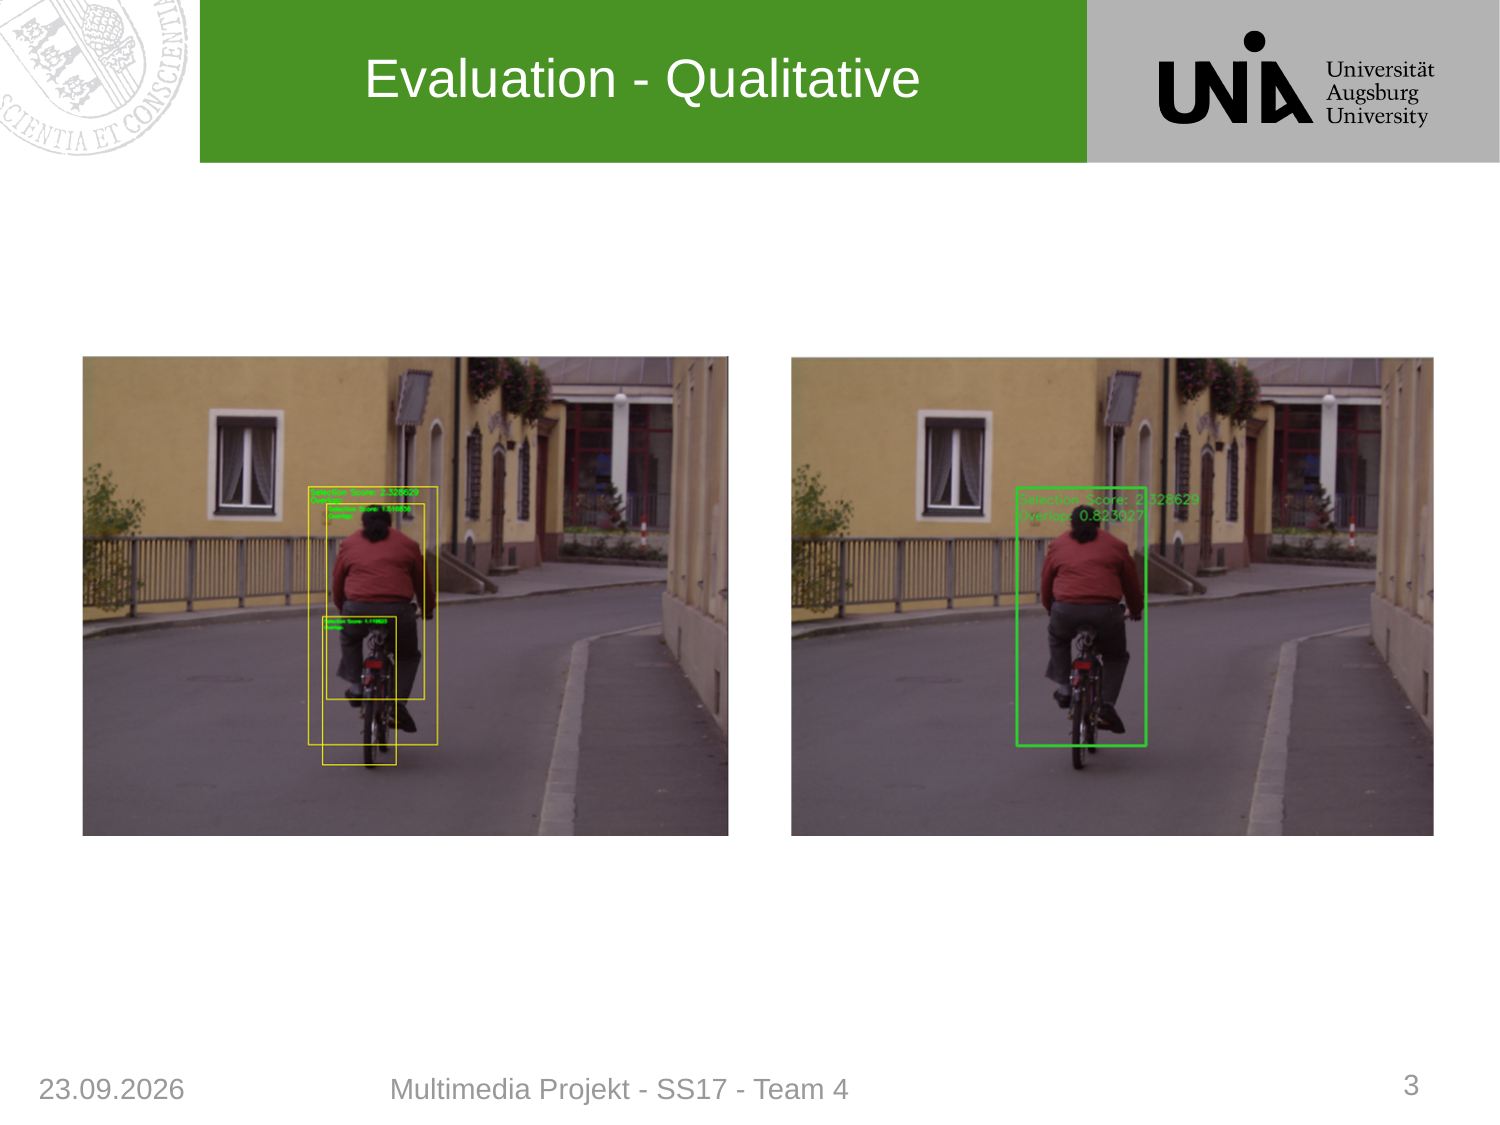

# Evaluation - Qualitative
Multimedia Projekt - SS17 - Team 4